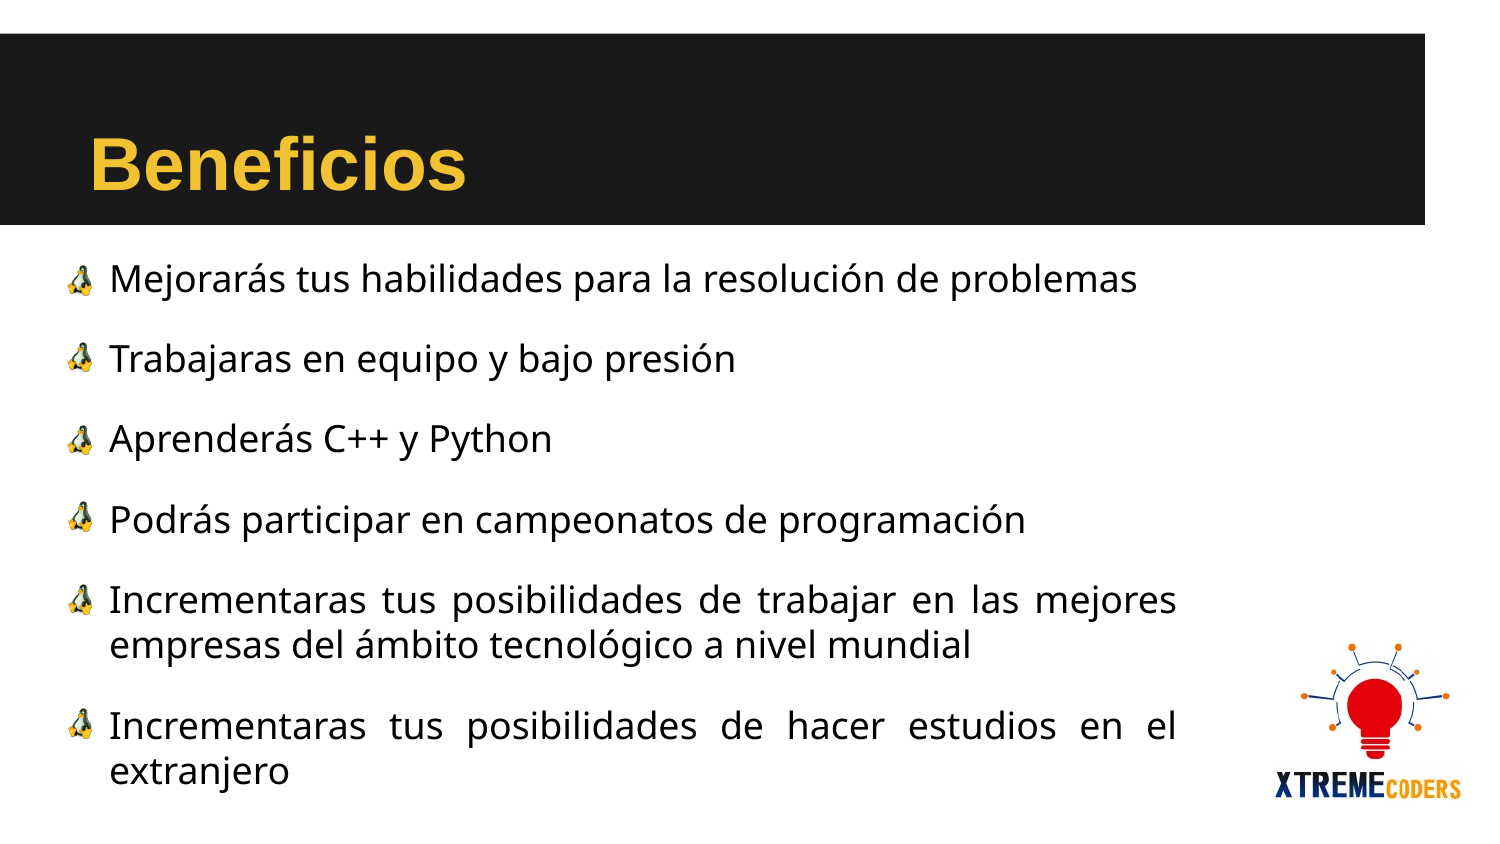

Beneficios
Mejorarás tus habilidades para la resolución de problemas
Trabajaras en equipo y bajo presión
Aprenderás C++ y Python
Podrás participar en campeonatos de programación
Incrementaras tus posibilidades de trabajar en las mejores empresas del ámbito tecnológico a nivel mundial
Incrementaras tus posibilidades de hacer estudios en el extranjero